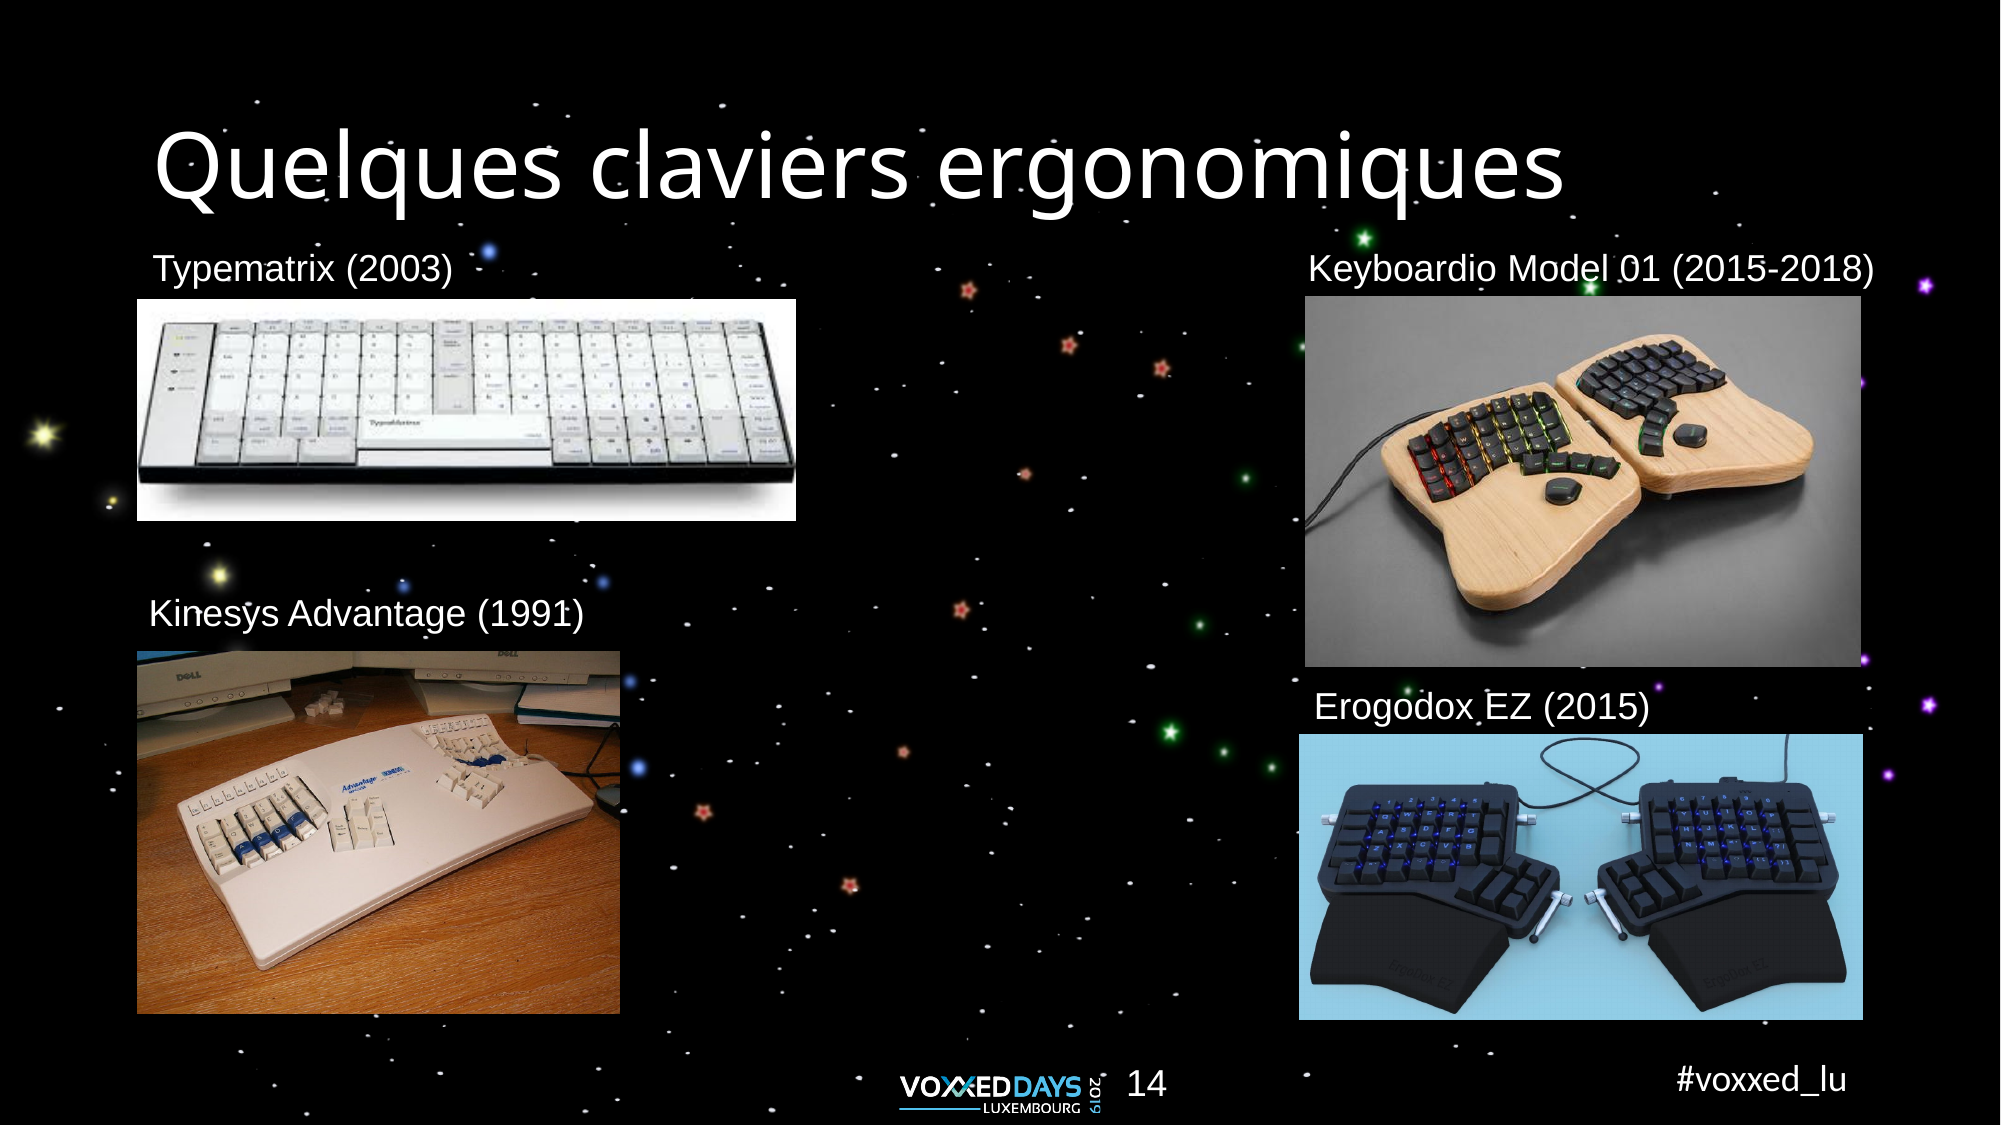

# Quelques claviers ergonomiques
Typematrix (2003)
Keyboardio Model 01 (2015-2018)
Kinesys Advantage (1991)
Erogodox EZ (2015)